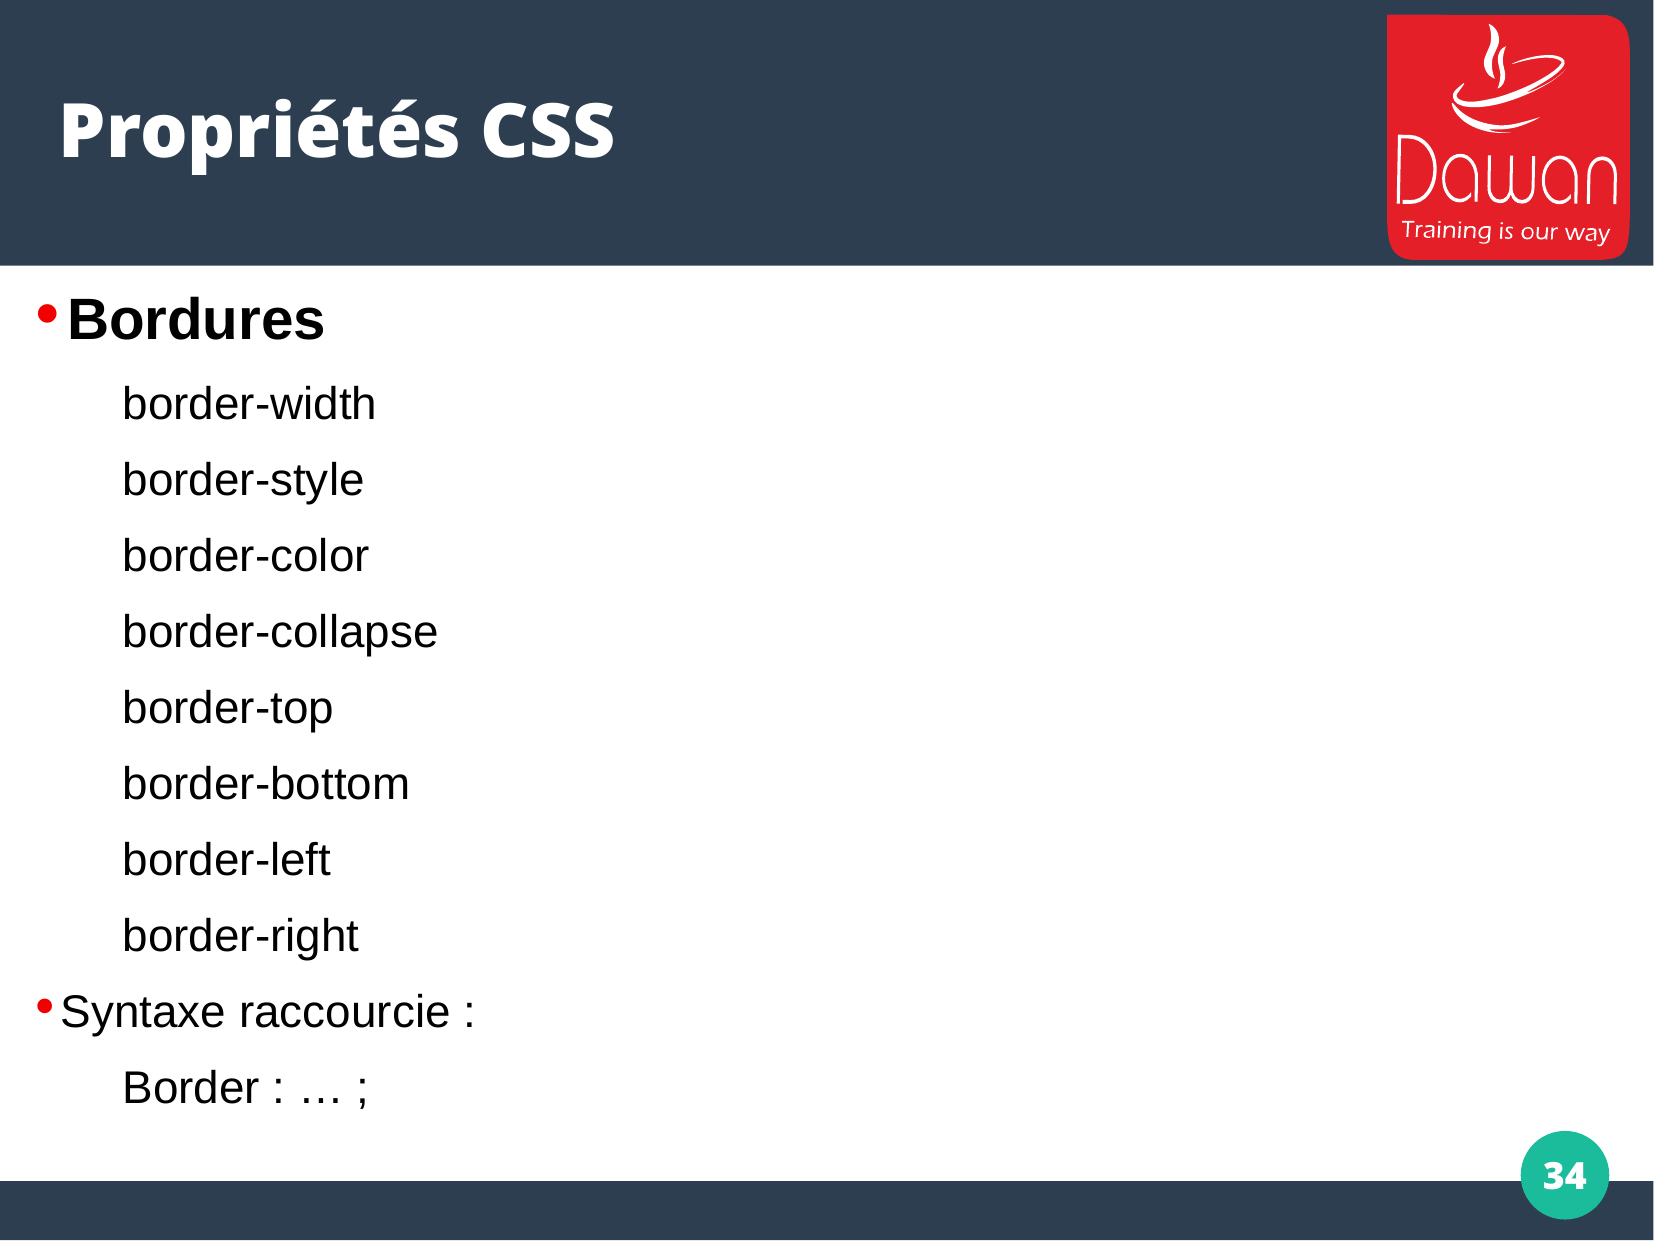

# Propriétés CSS
Bordures
border-width
border-style
border-color
border-collapse
border-top
border-bottom
border-left
border-right
Syntaxe raccourcie :
Border : … ;‏
34